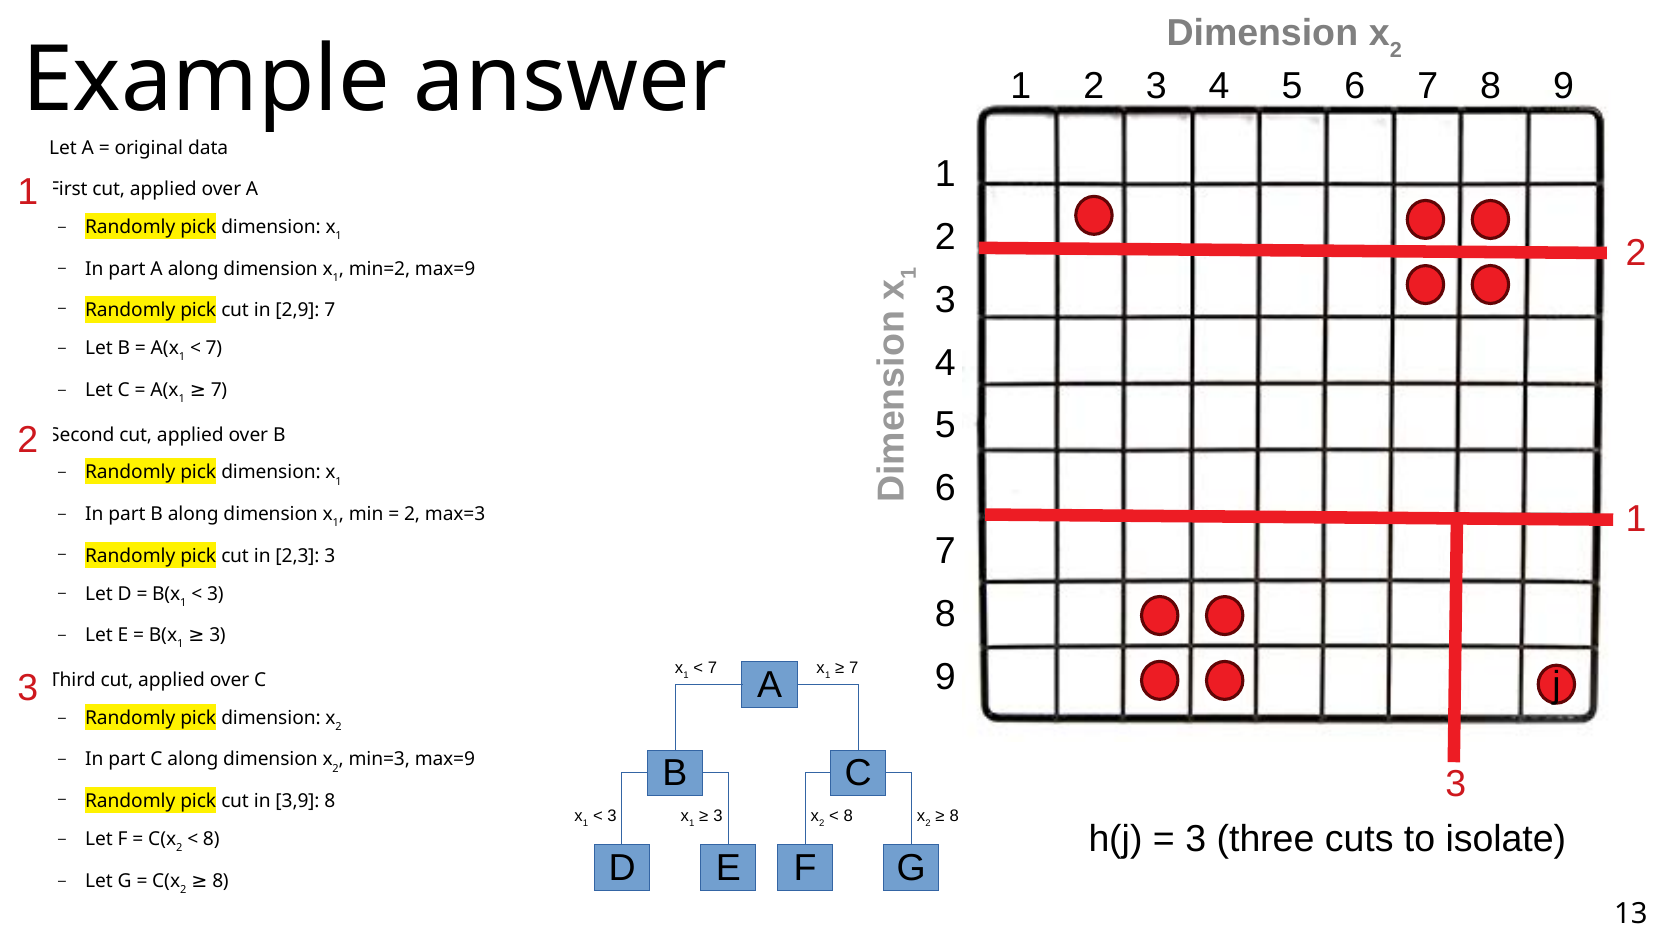

Dimension x2
# Example answer
1 2 3 4 5 6 7 8 9
1 2 3 4 5 6 7 8 9
Let A = original data
First cut, applied over A
Randomly pick dimension: x1
In part A along dimension x1, min=2, max=9
Randomly pick cut in [2,9]: 7
Let B = A(x1 < 7)
Let C = A(x1 ≥ 7)
Second cut, applied over B
Randomly pick dimension: x1
In part B along dimension x1, min = 2, max=3
Randomly pick cut in [2,3]: 3
Let D = B(x1 < 3)
Let E = B(x1 ≥ 3)
Third cut, applied over C
Randomly pick dimension: x2
In part C along dimension x2, min=3, max=9
Randomly pick cut in [3,9]: 8
Let F = C(x2 < 8)
Let G = C(x2 ≥ 8)
1
2
Dimension x1
2
1
x1 < 7
x1 ≥ 7
3
A
j
B
C
3
x1 < 3
x1 ≥ 3
x2 < 8
x2 ≥ 8
h(j) = 3 (three cuts to isolate)
D
E
F
G
13